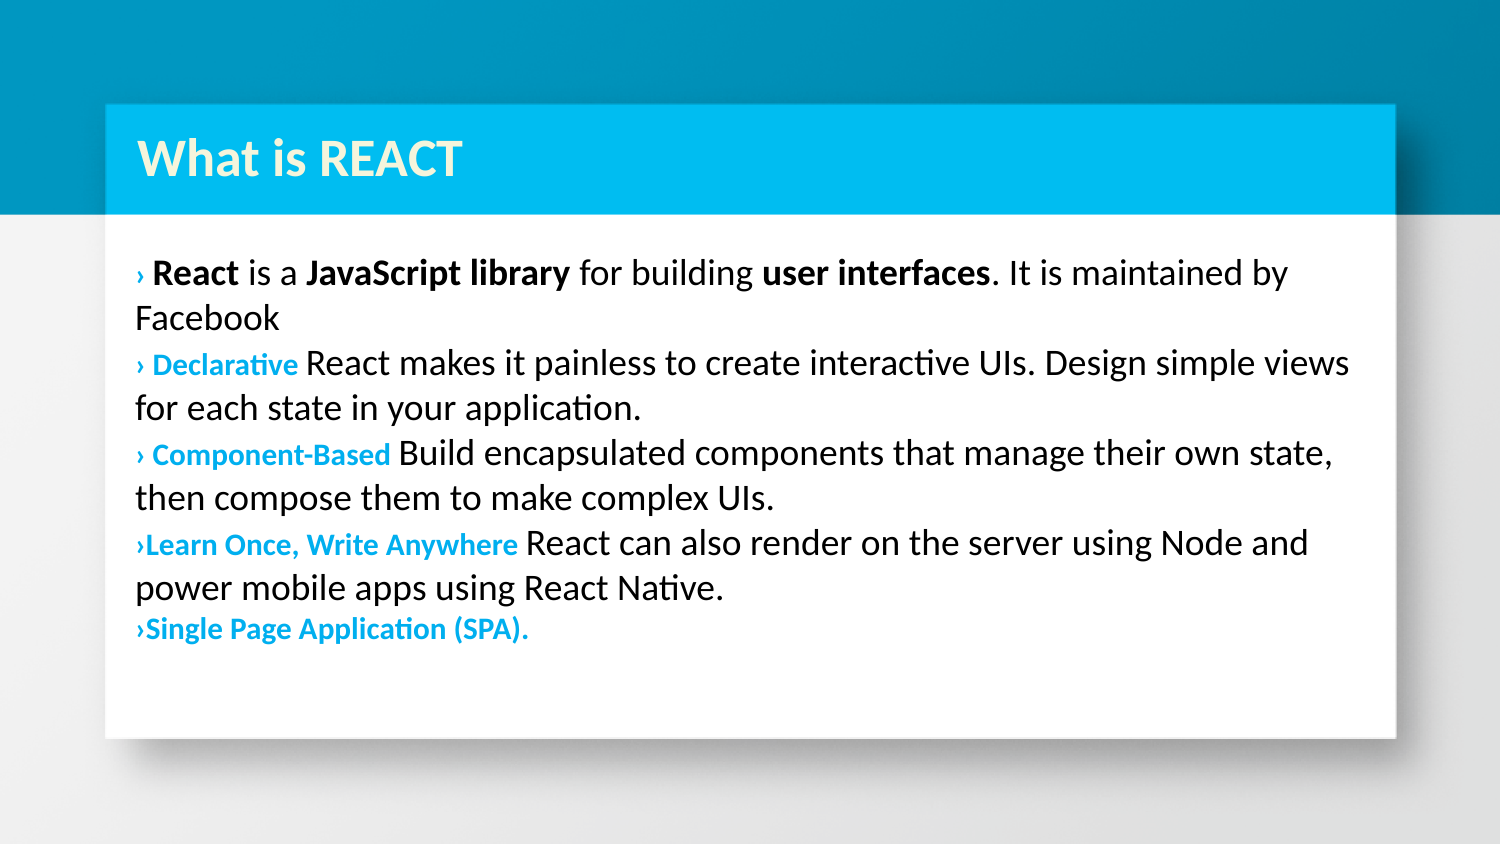

# What is REACT
› React is a JavaScript library for building user interfaces. It is maintained by Facebook
› Declarative React makes it painless to create interactive UIs. Design simple views for each state in your application.
› Component-Based Build encapsulated components that manage their own state, then compose them to make complex UIs.
›Learn Once, Write Anywhere React can also render on the server using Node and power mobile apps using React Native.
›Single Page Application (SPA).